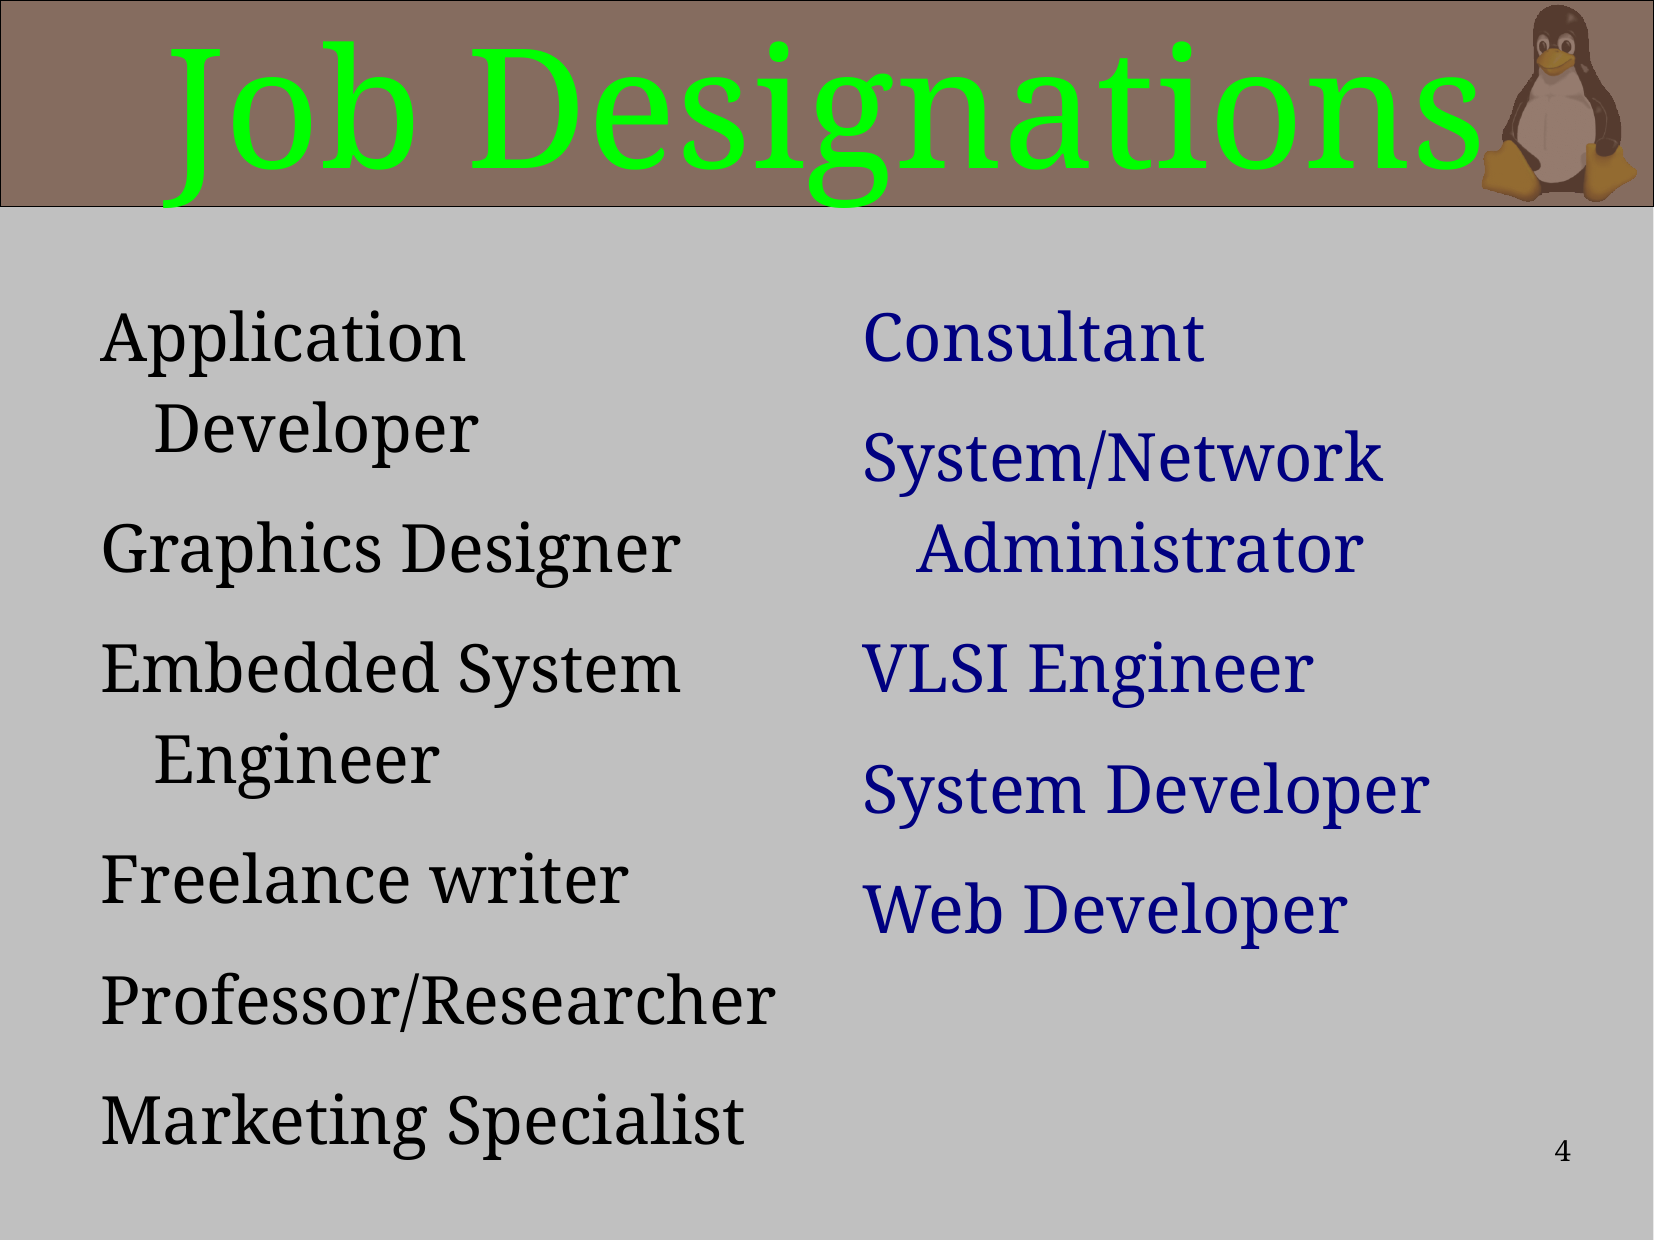

Job Designations
#
Application Developer
Graphics Designer
Embedded System Engineer
Freelance writer
Professor/Researcher
Marketing Specialist
Consultant
System/Network Administrator
VLSI Engineer
System Developer
Web Developer
4